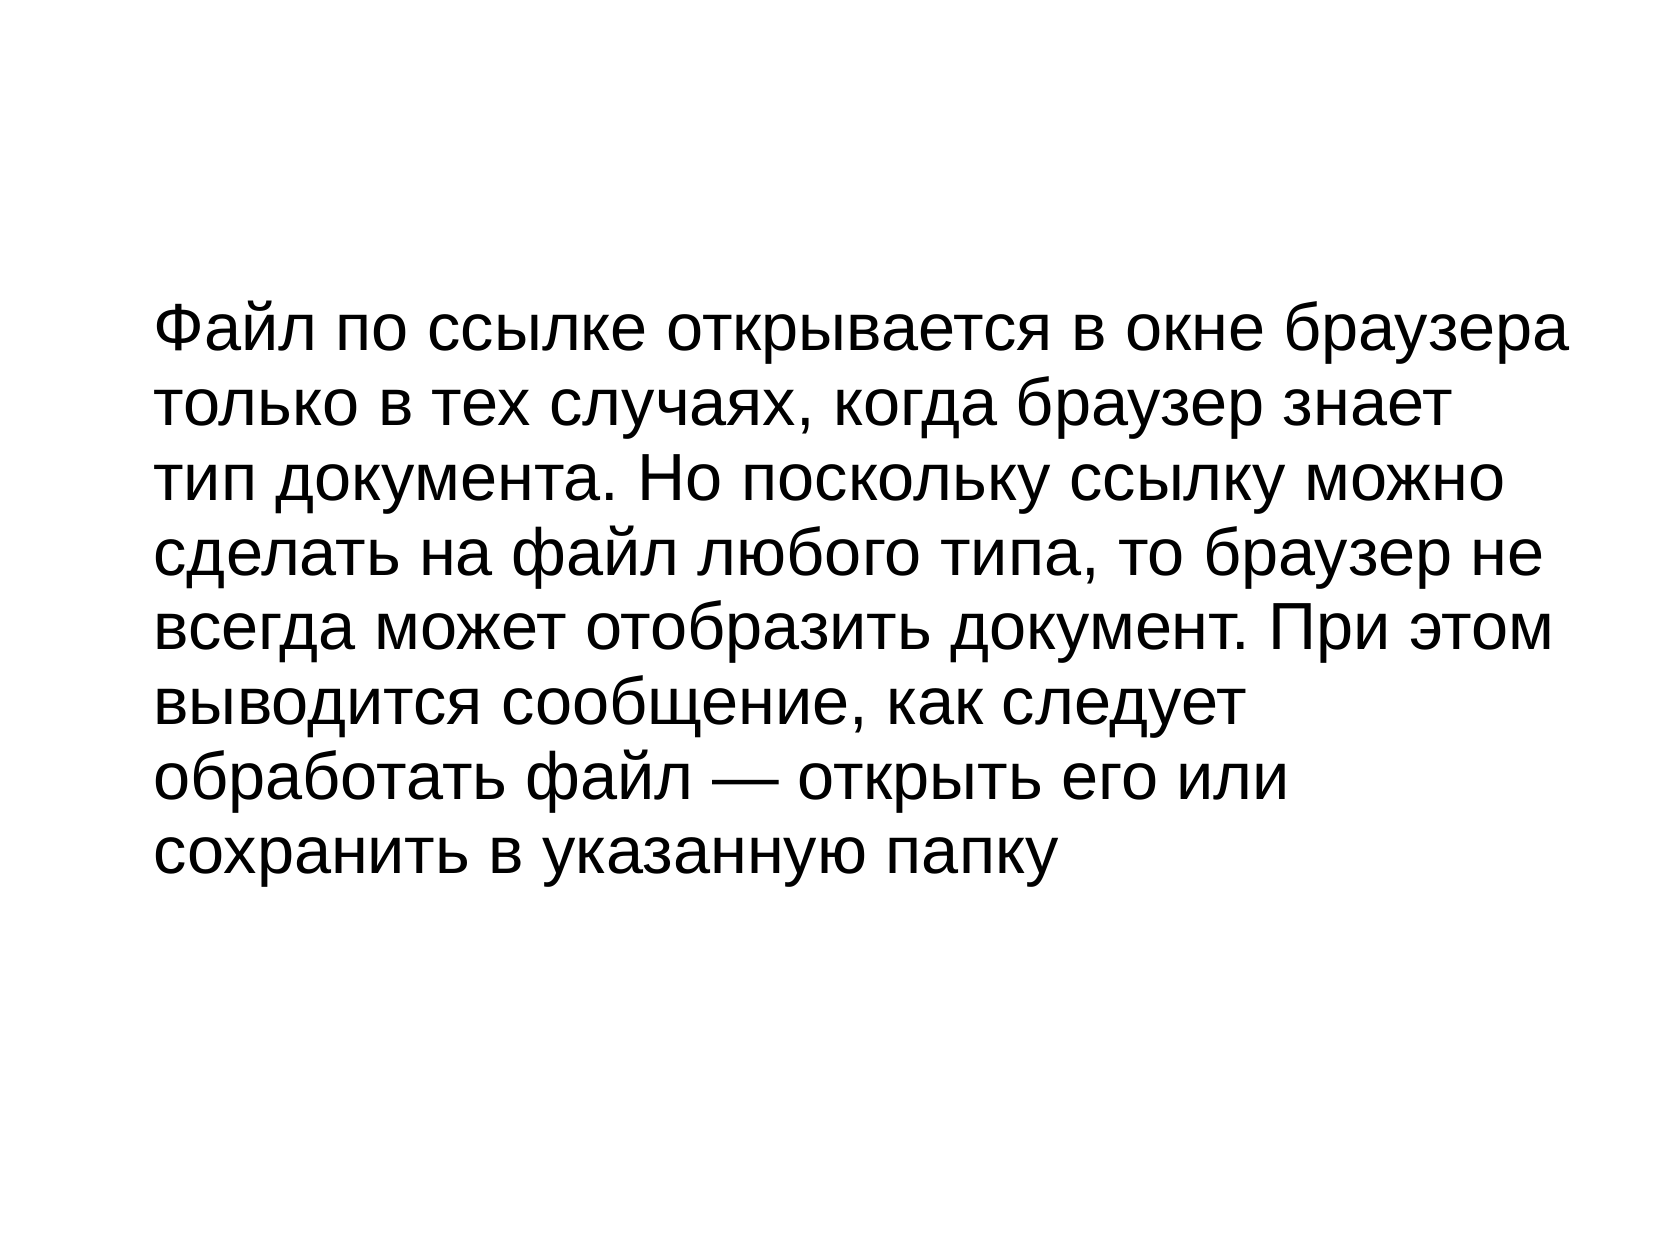

# Файл по ссылке открывается в окне браузера только в тех случаях, когда браузер знает тип документа. Но поскольку ссылку можно сделать на файл любого типа, то браузер не всегда может отобразить документ. При этом выводится сообщение, как следует обработать файл — открыть его или сохранить в указанную папку